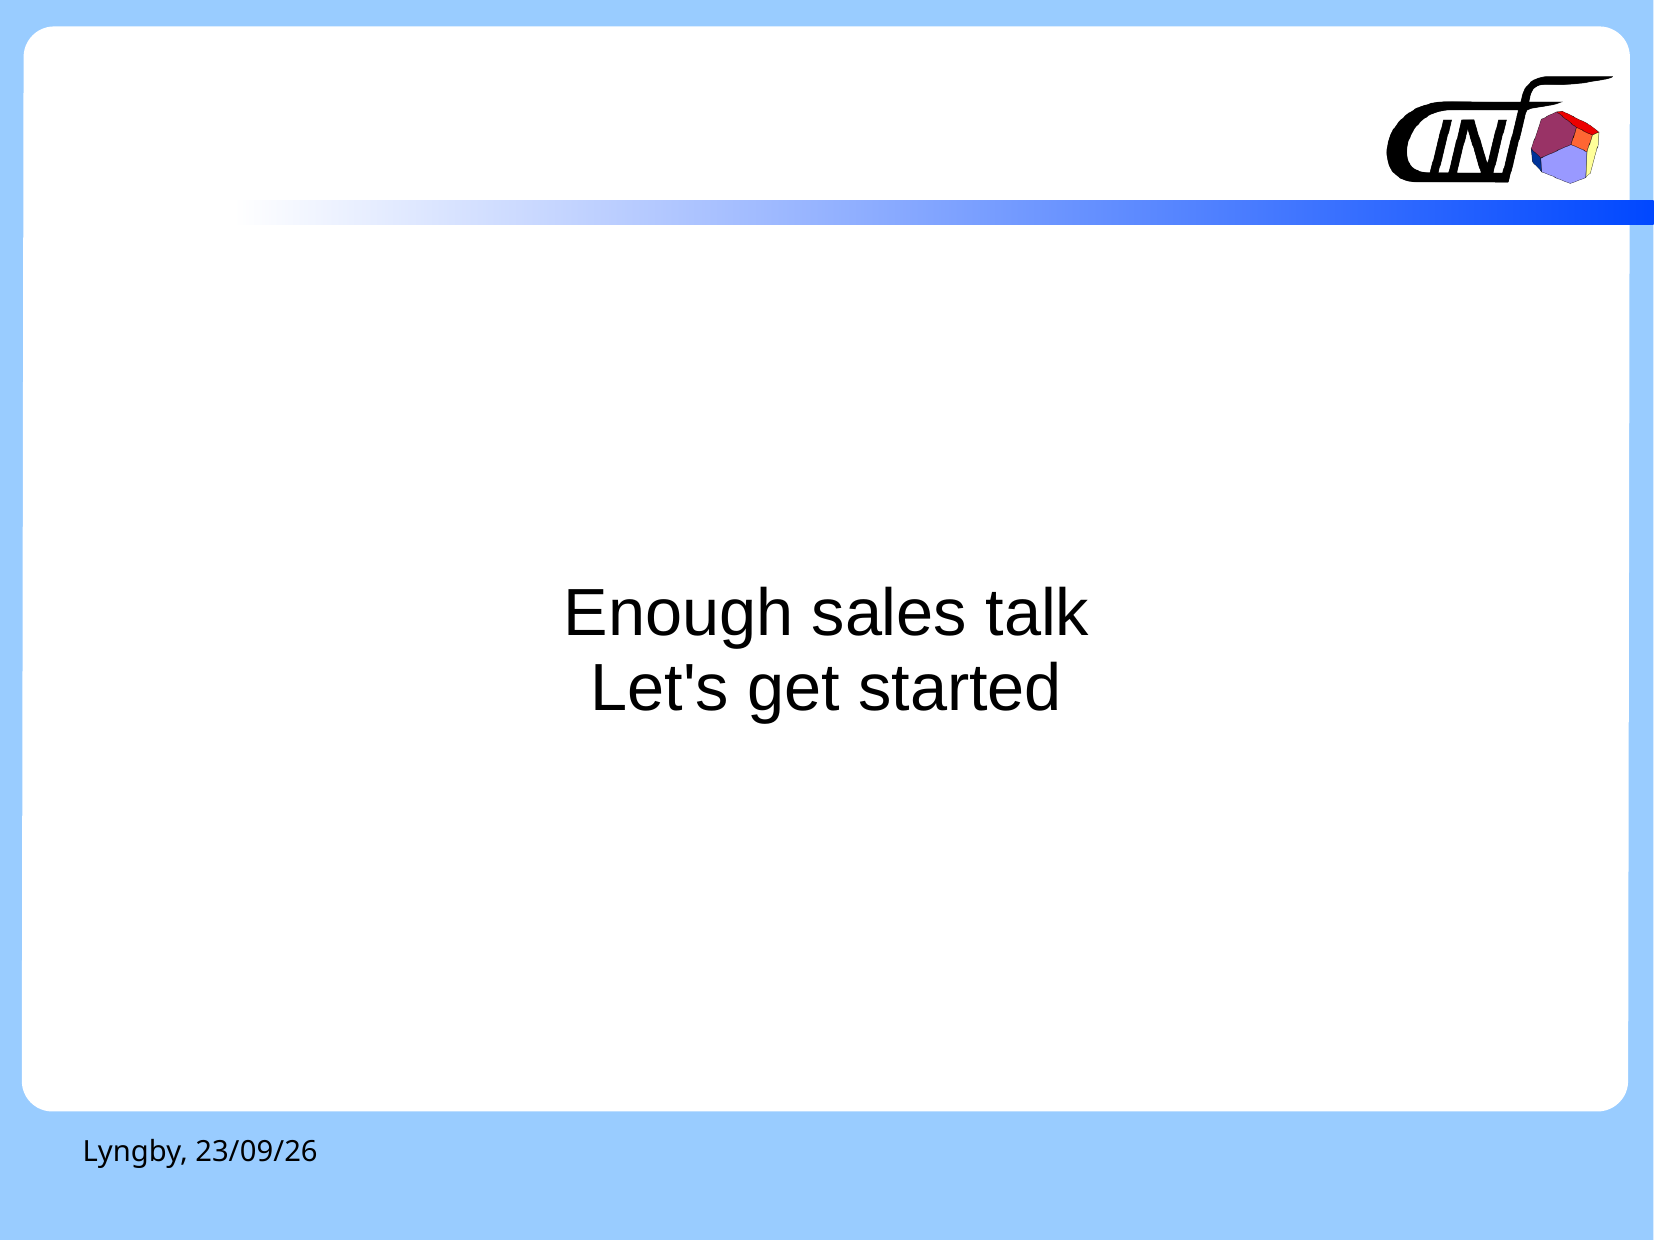

# Enough sales talk
Let's get started